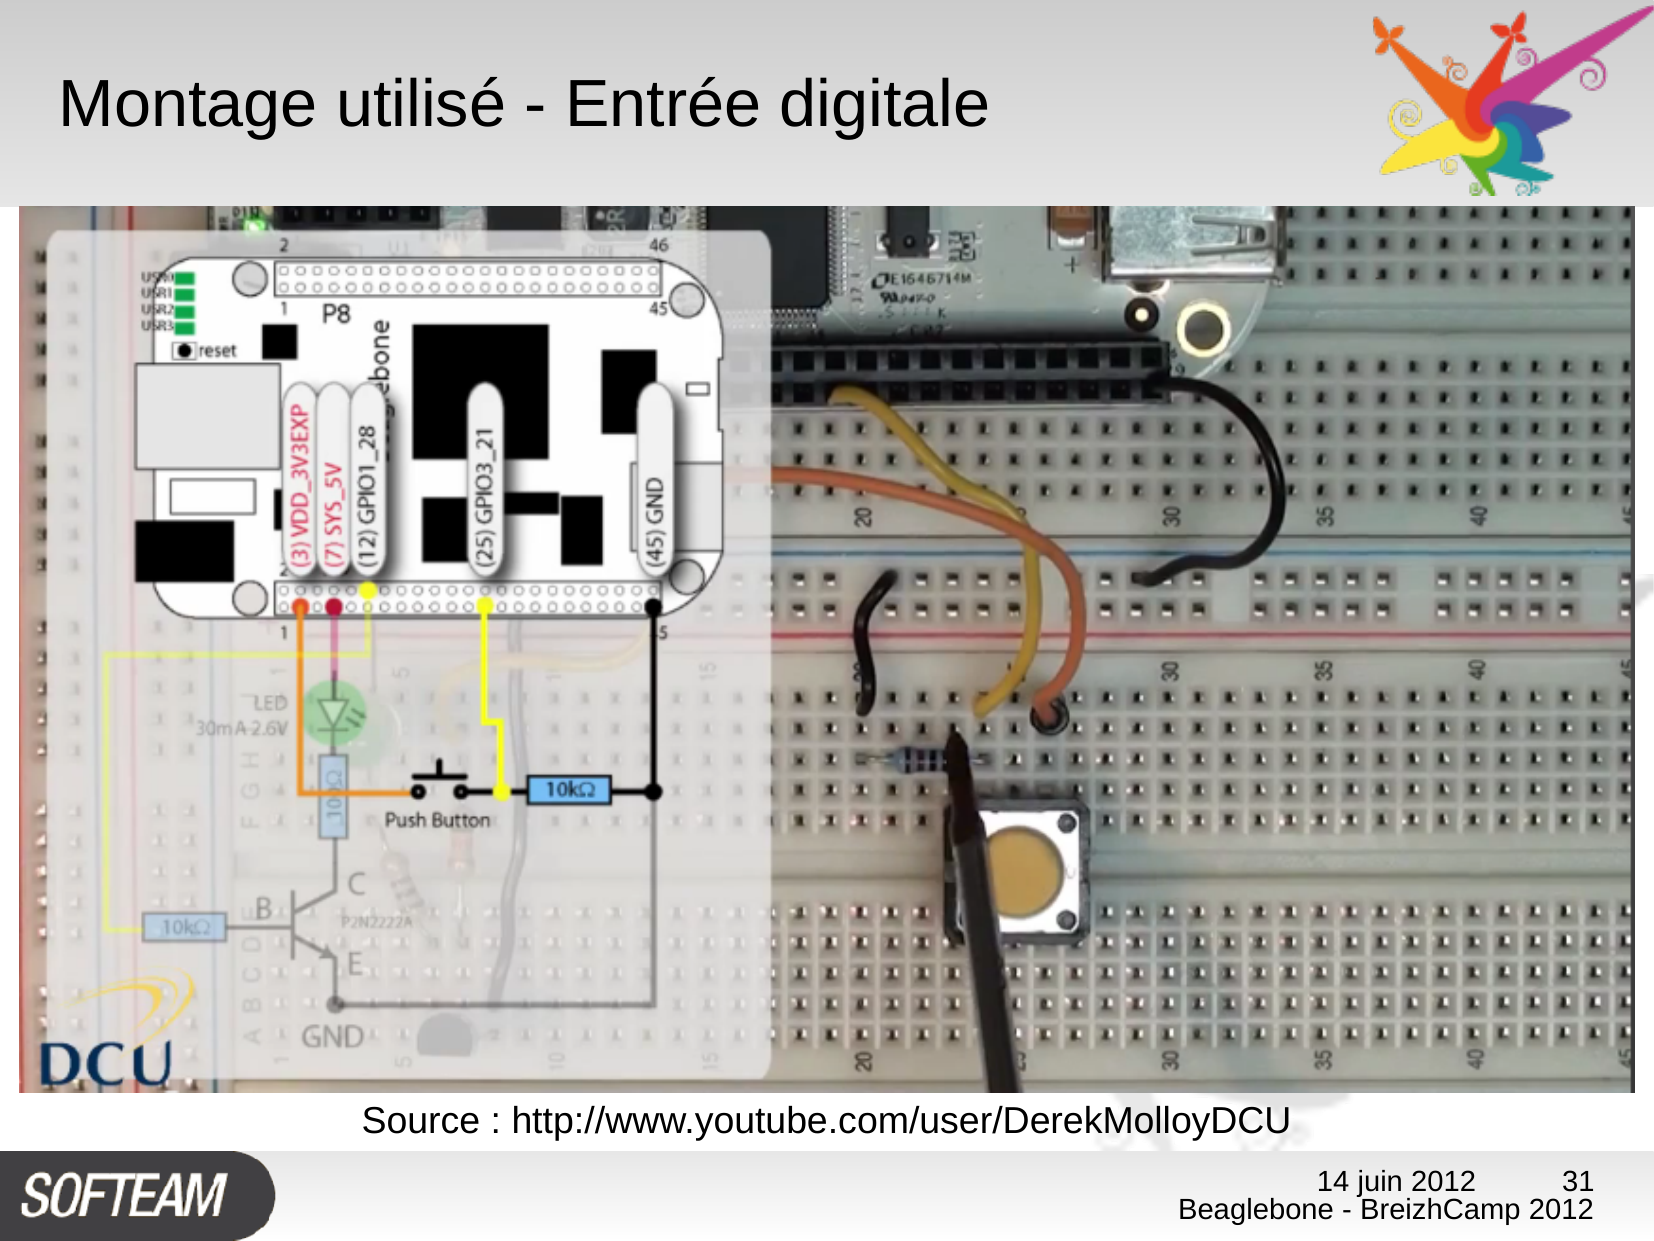

# Montage utilisé - Entrée digitale
Source : http://www.youtube.com/user/DerekMolloyDCU
14 juin 2012
31
Beaglebone - BreizhCamp 2012